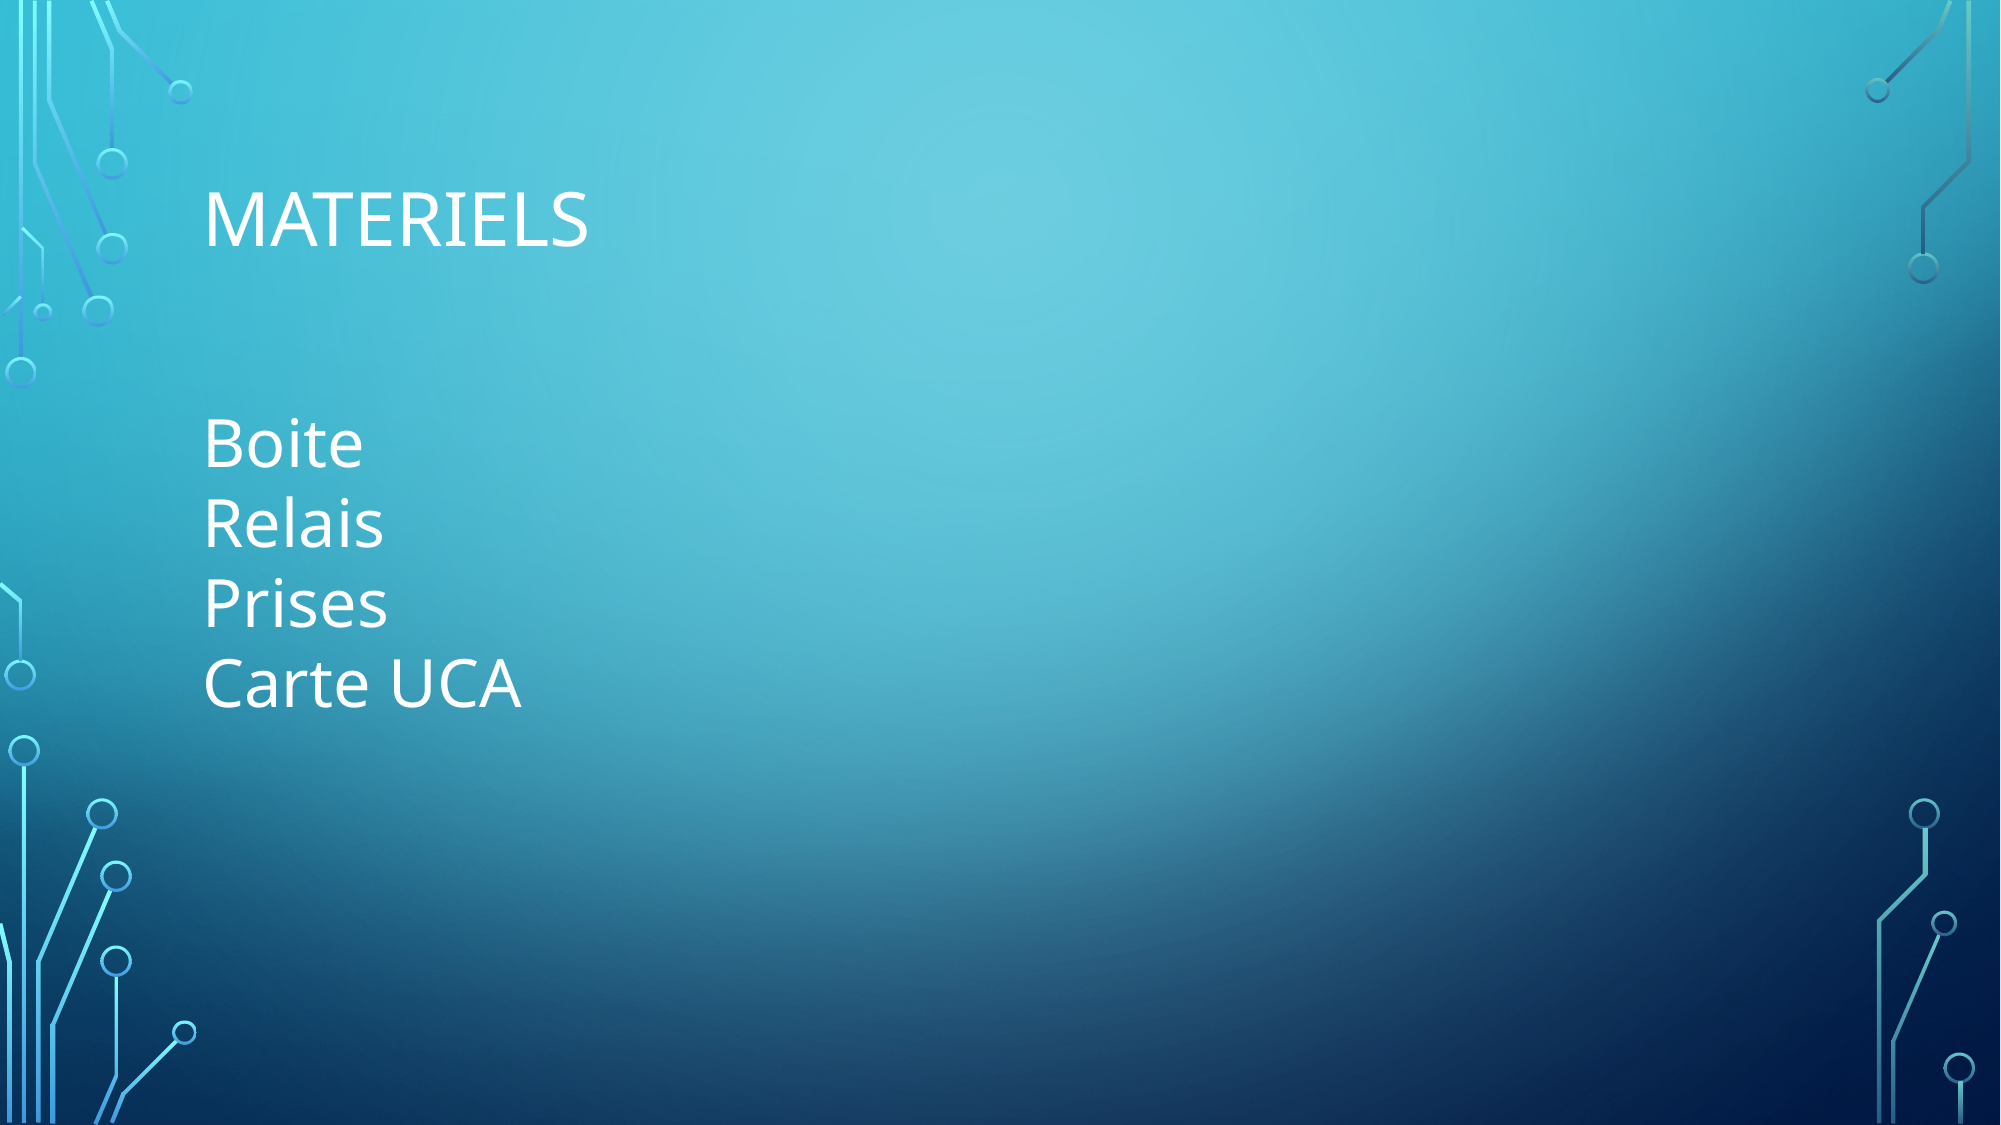

# Materiels
Boite
Relais
Prises
Carte UCA